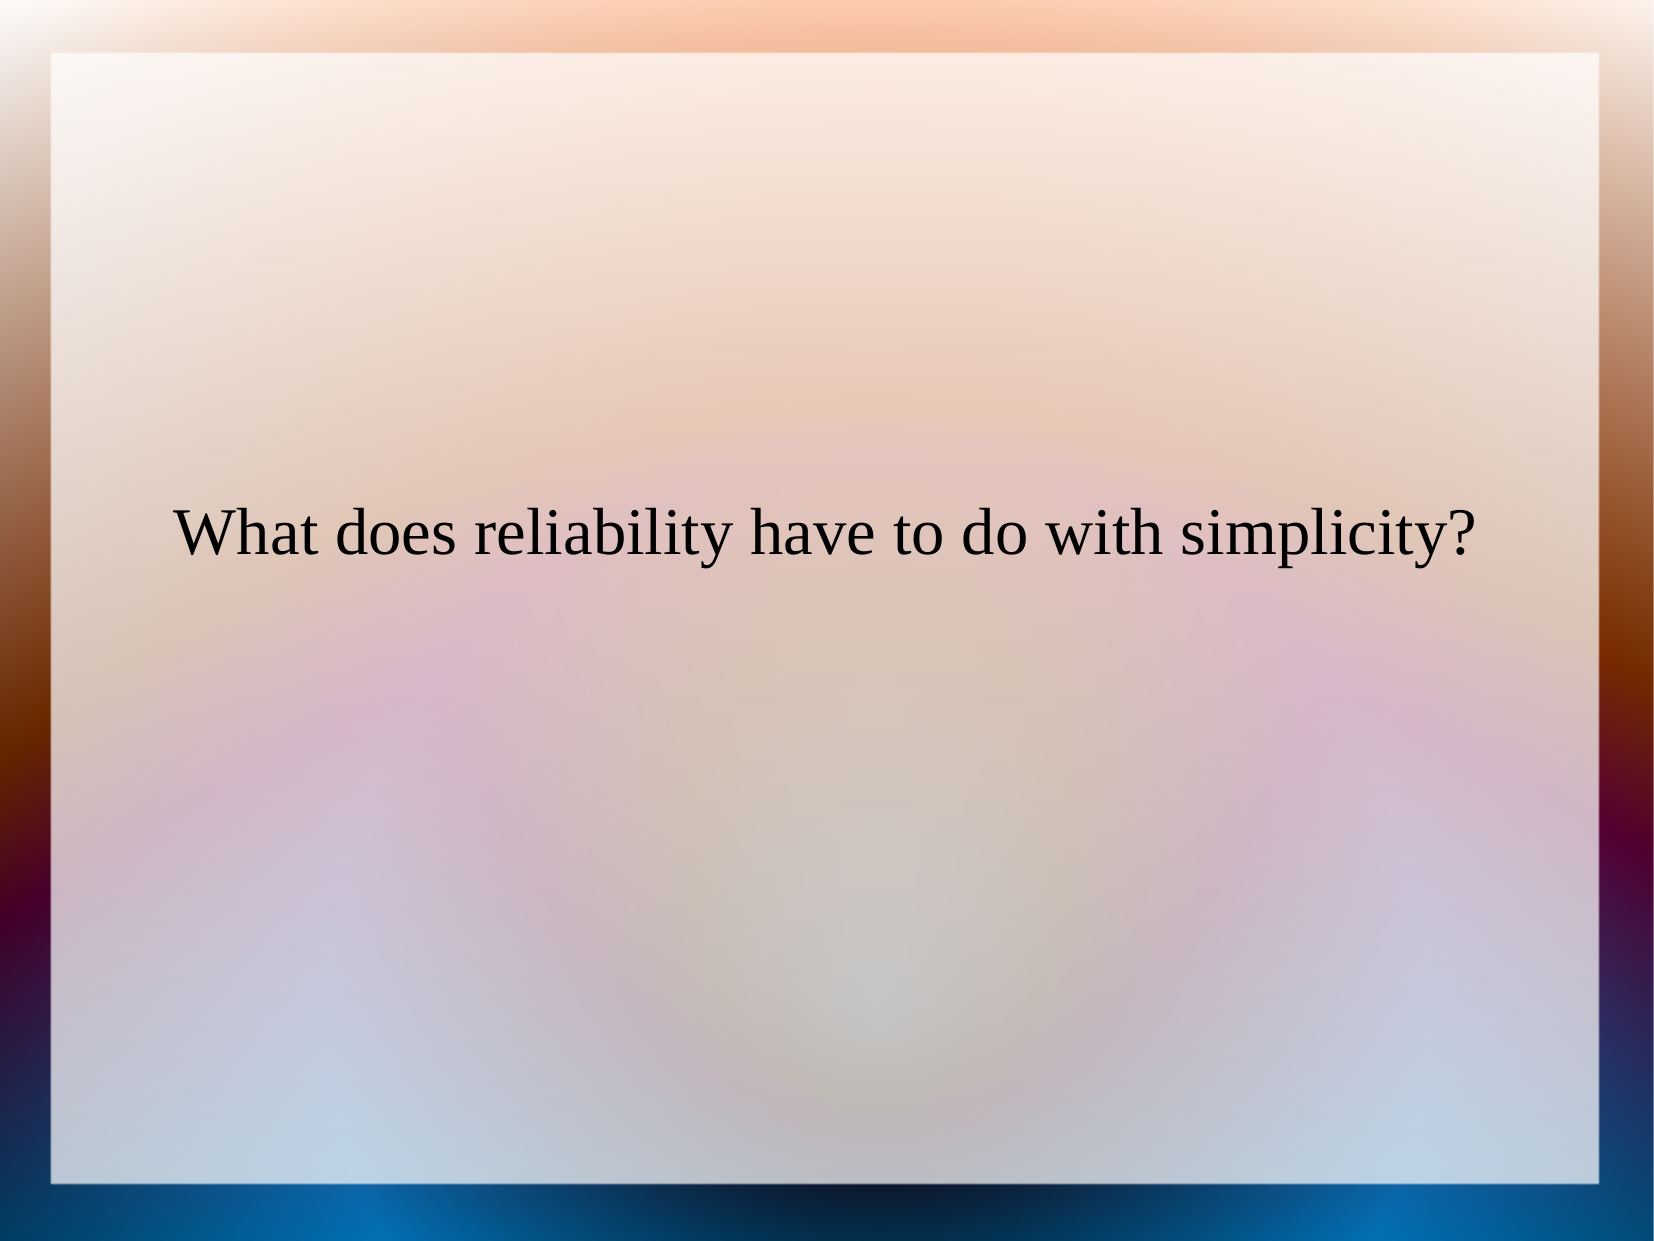

# What does reliability have to do with simplicity?